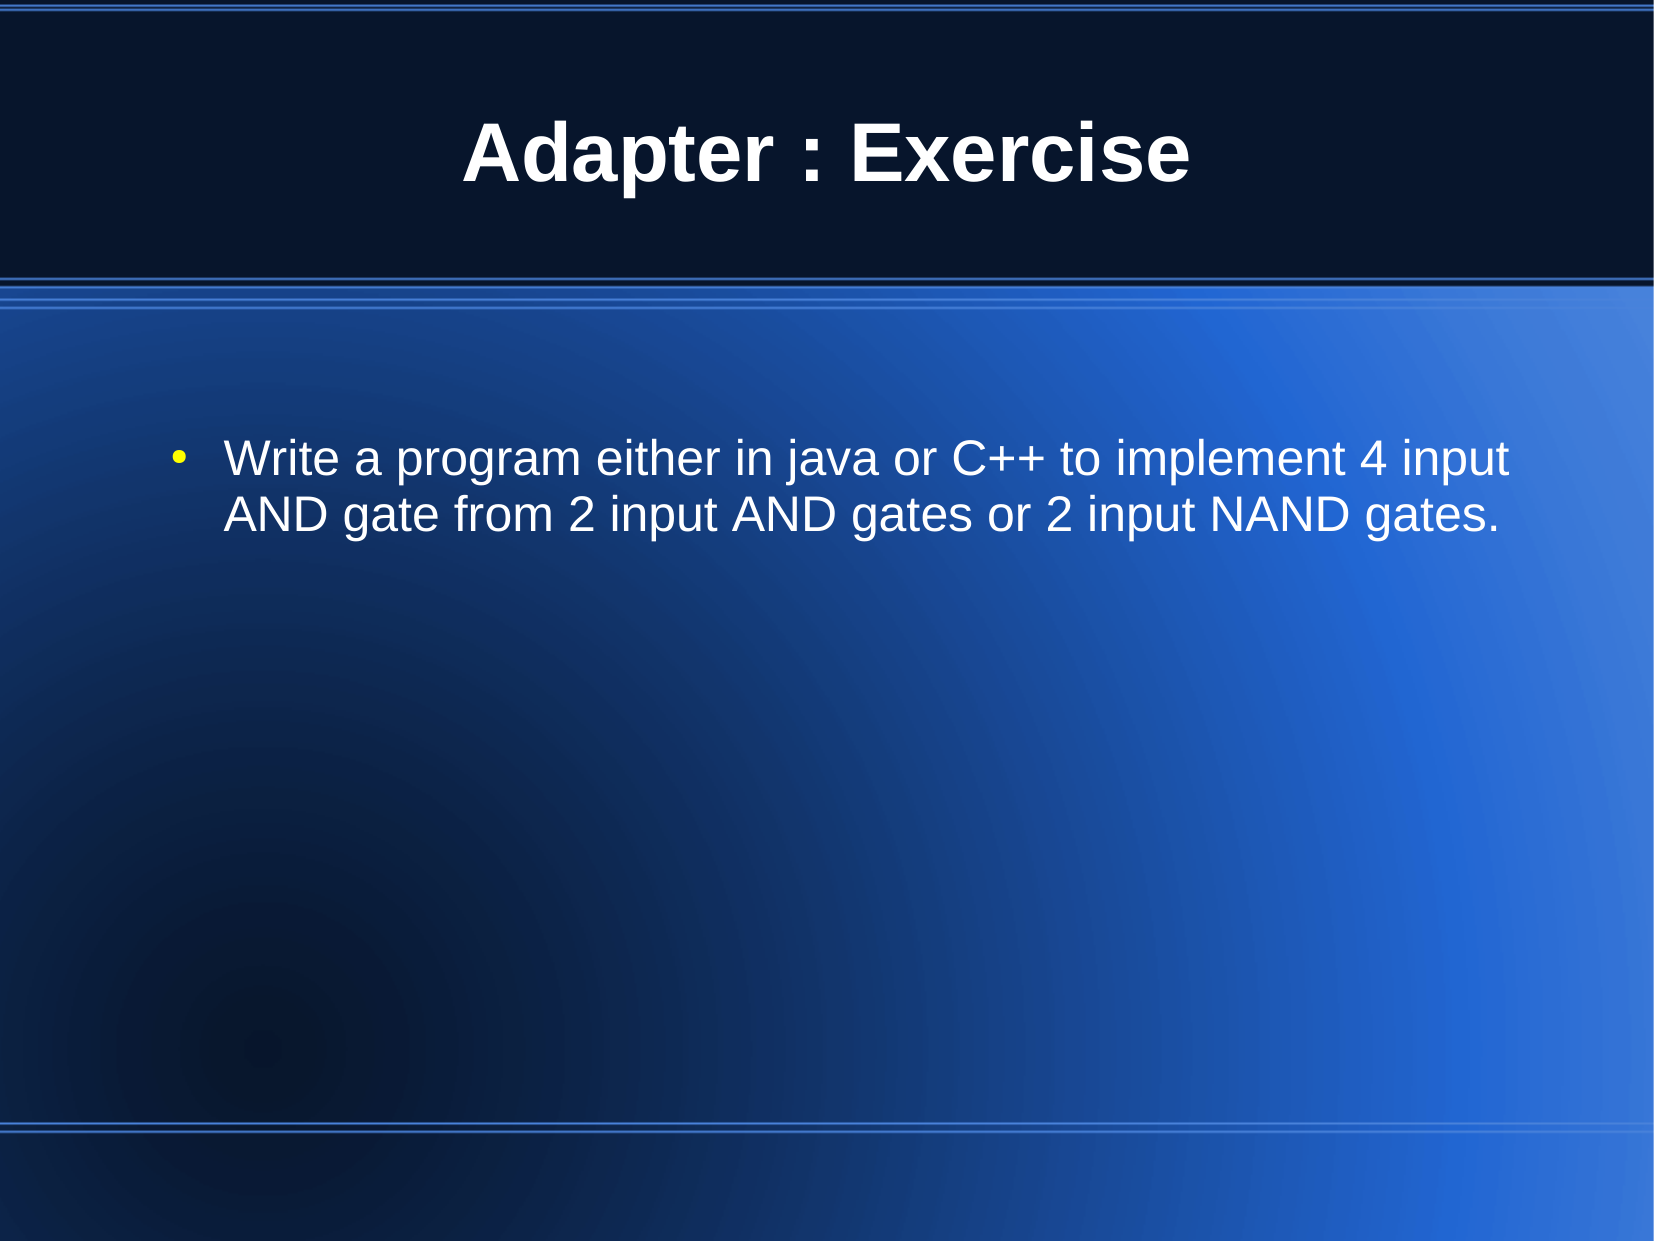

# Adapter : Exercise
Write a program either in java or C++ to implement 4 input AND gate from 2 input AND gates or 2 input NAND gates.